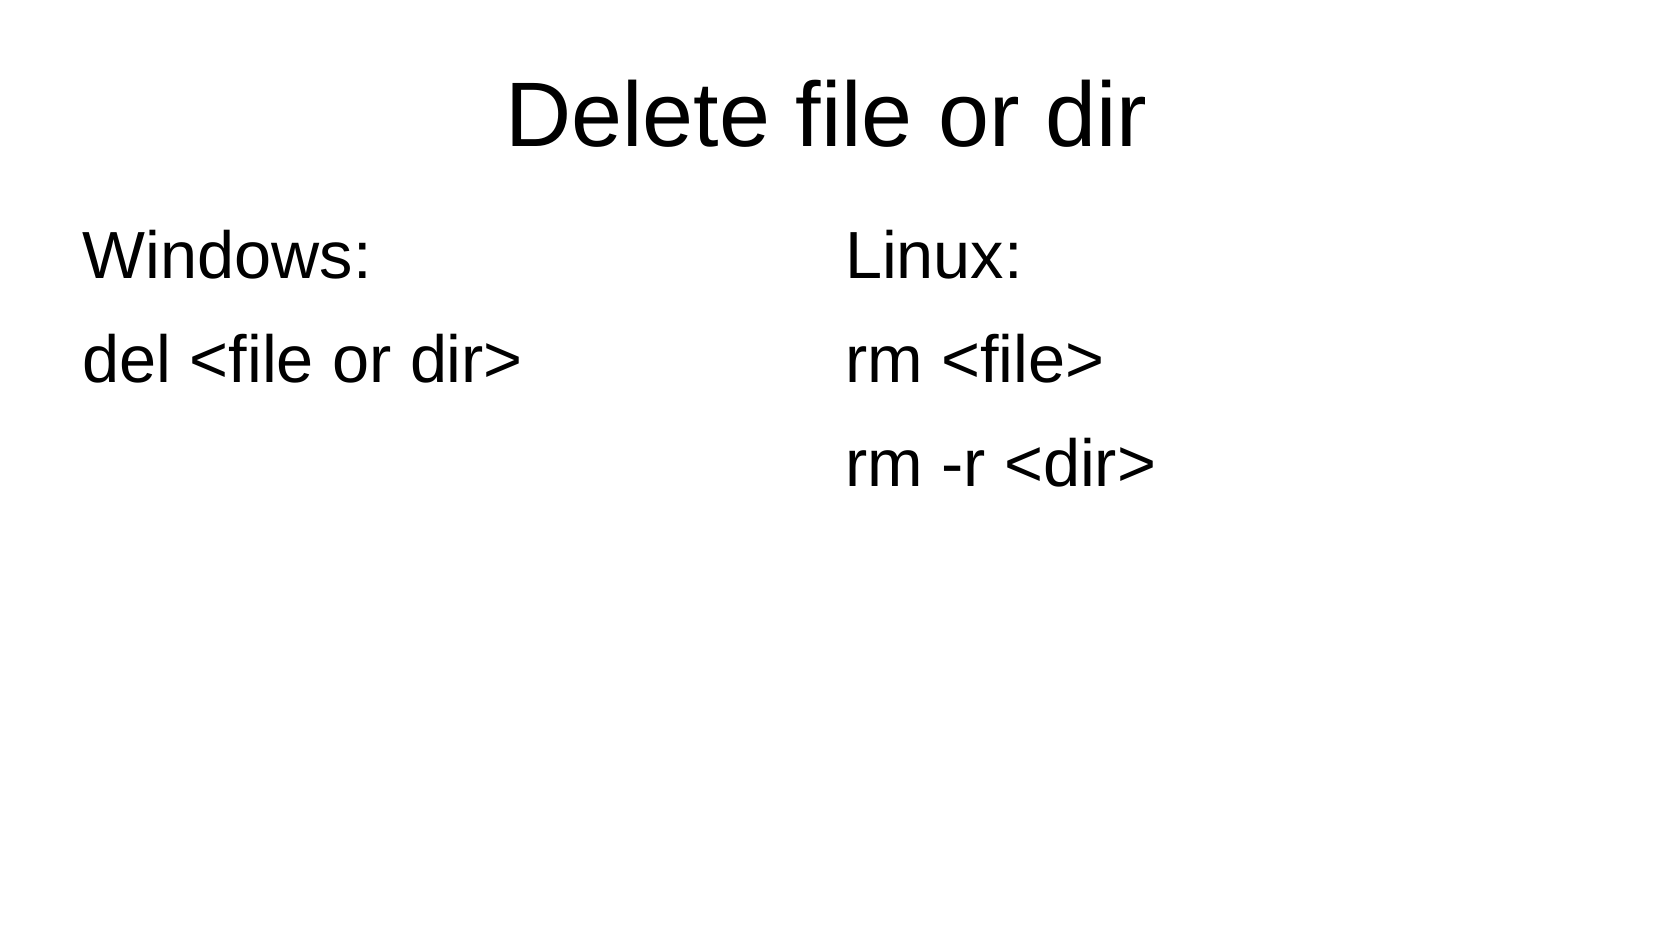

# Delete file or dir
Windows:
del <file or dir>
Linux:
rm <file>
rm -r <dir>